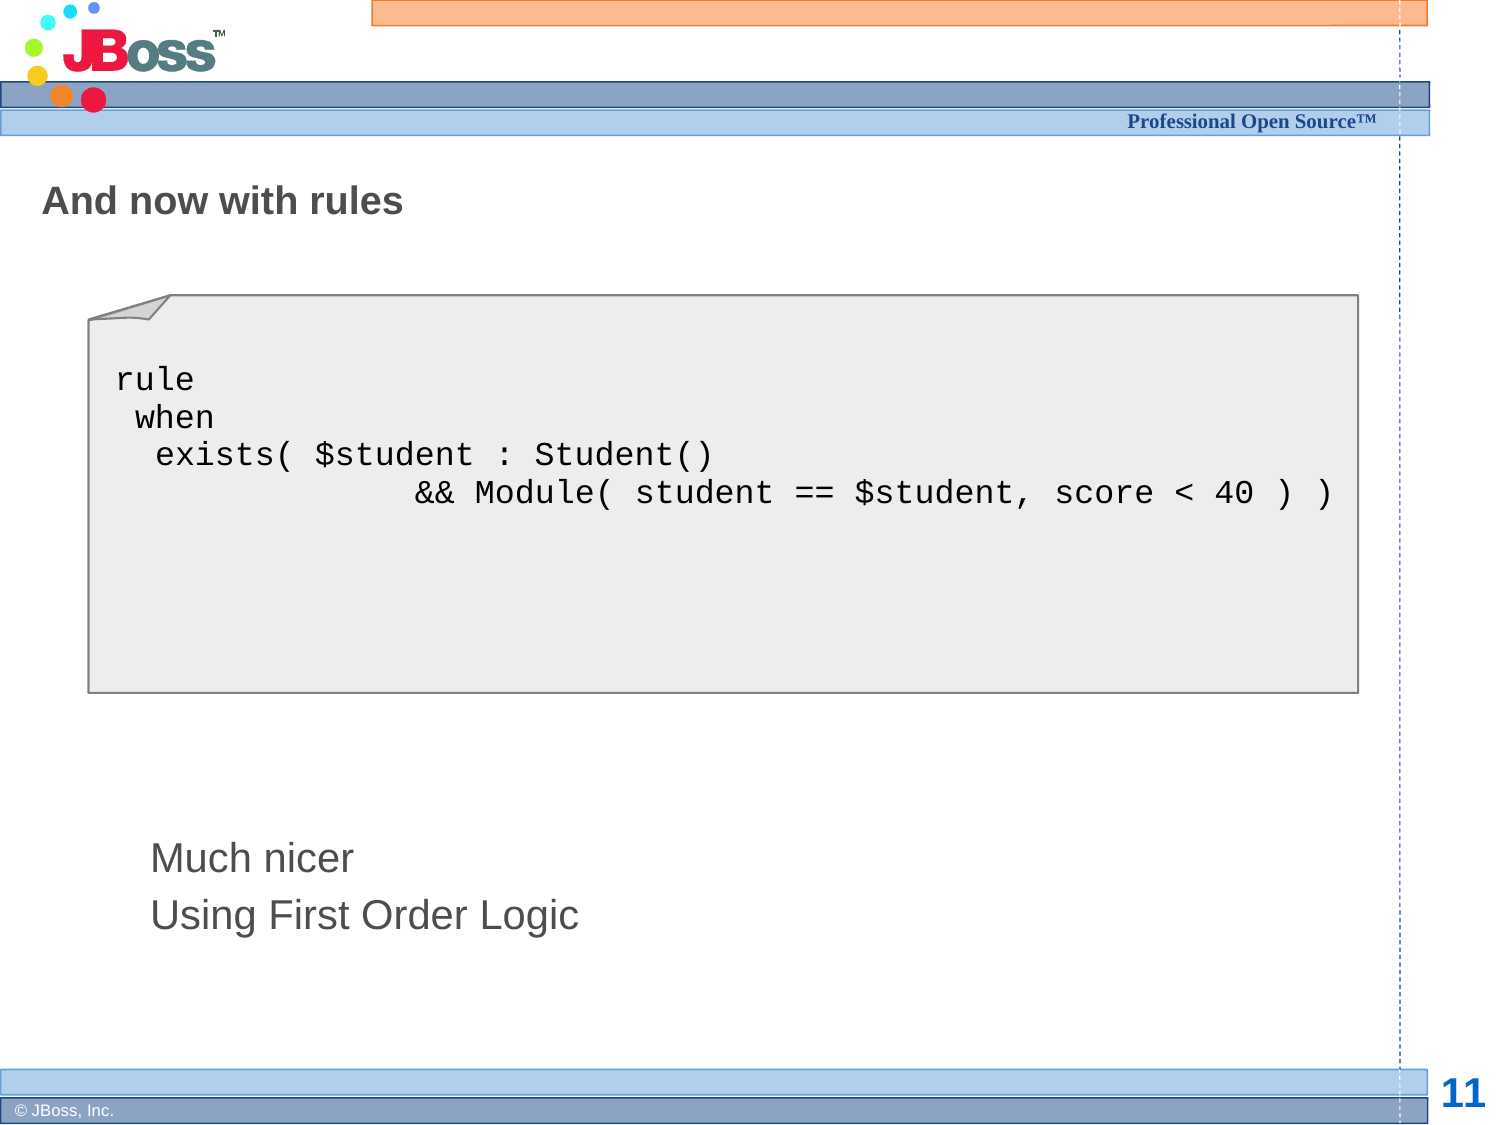

# And now with rules
rule
 when
 exists( $student : Student()
		&& Module( student == $student, score < 40 ) )
Much nicer
Using First Order Logic